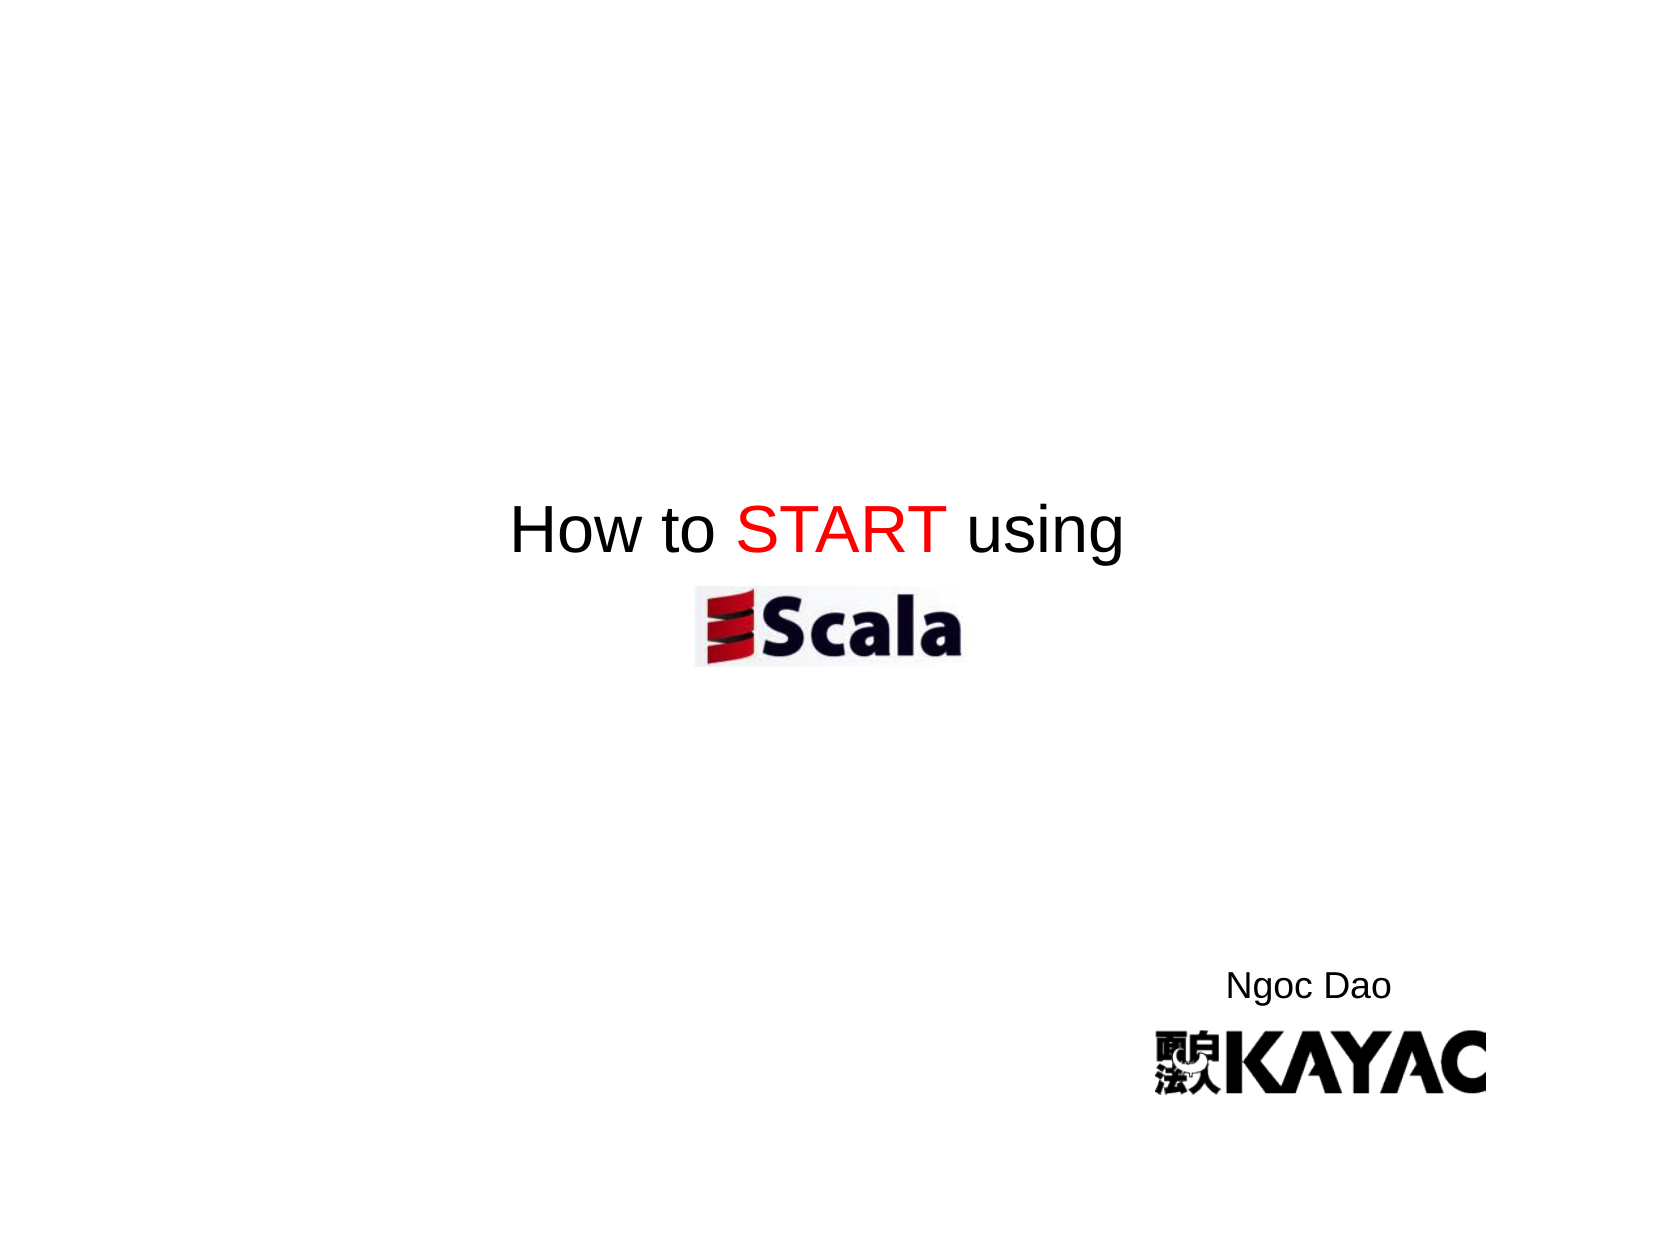

# How to START using
Ngoc Dao